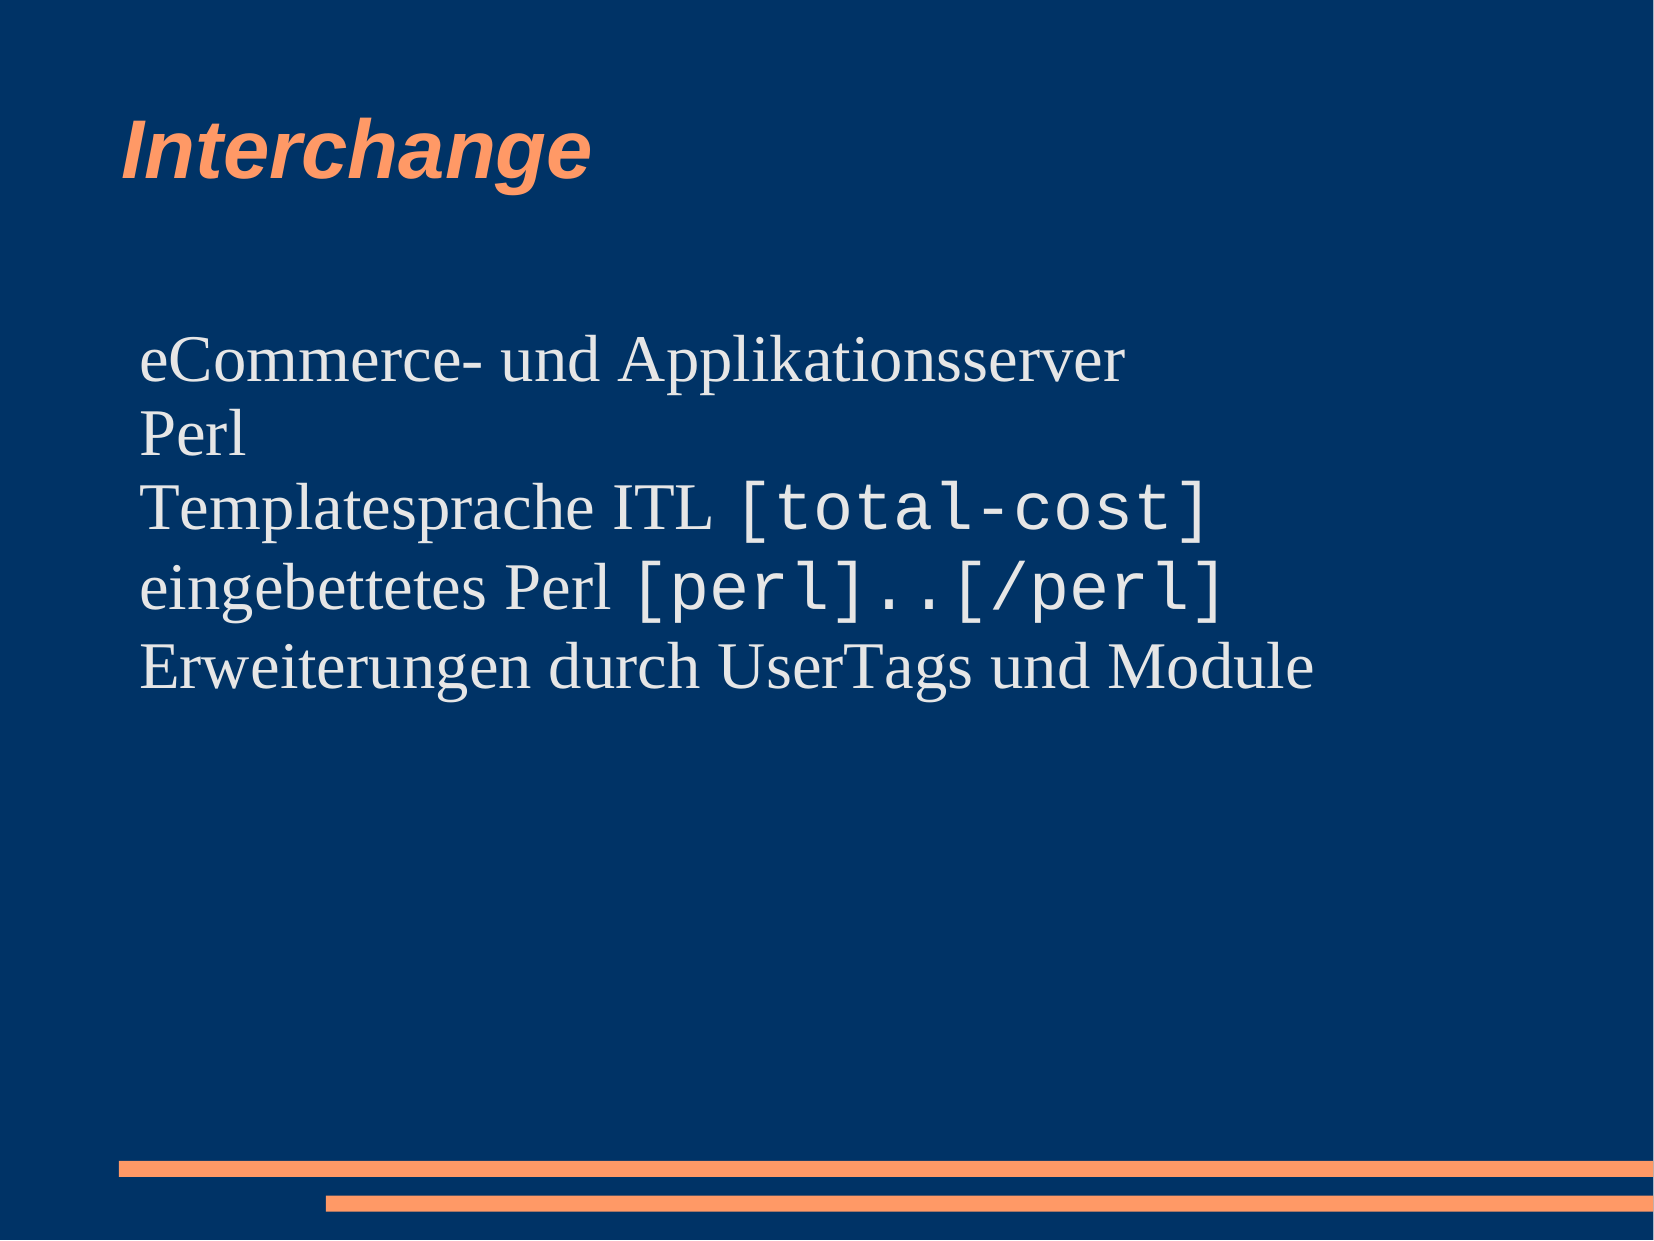

# Interchange
eCommerce- und Applikationsserver
Perl
Templatesprache ITL [total-cost]
eingebettetes Perl [perl]..[/perl]
Erweiterungen durch UserTags und Module